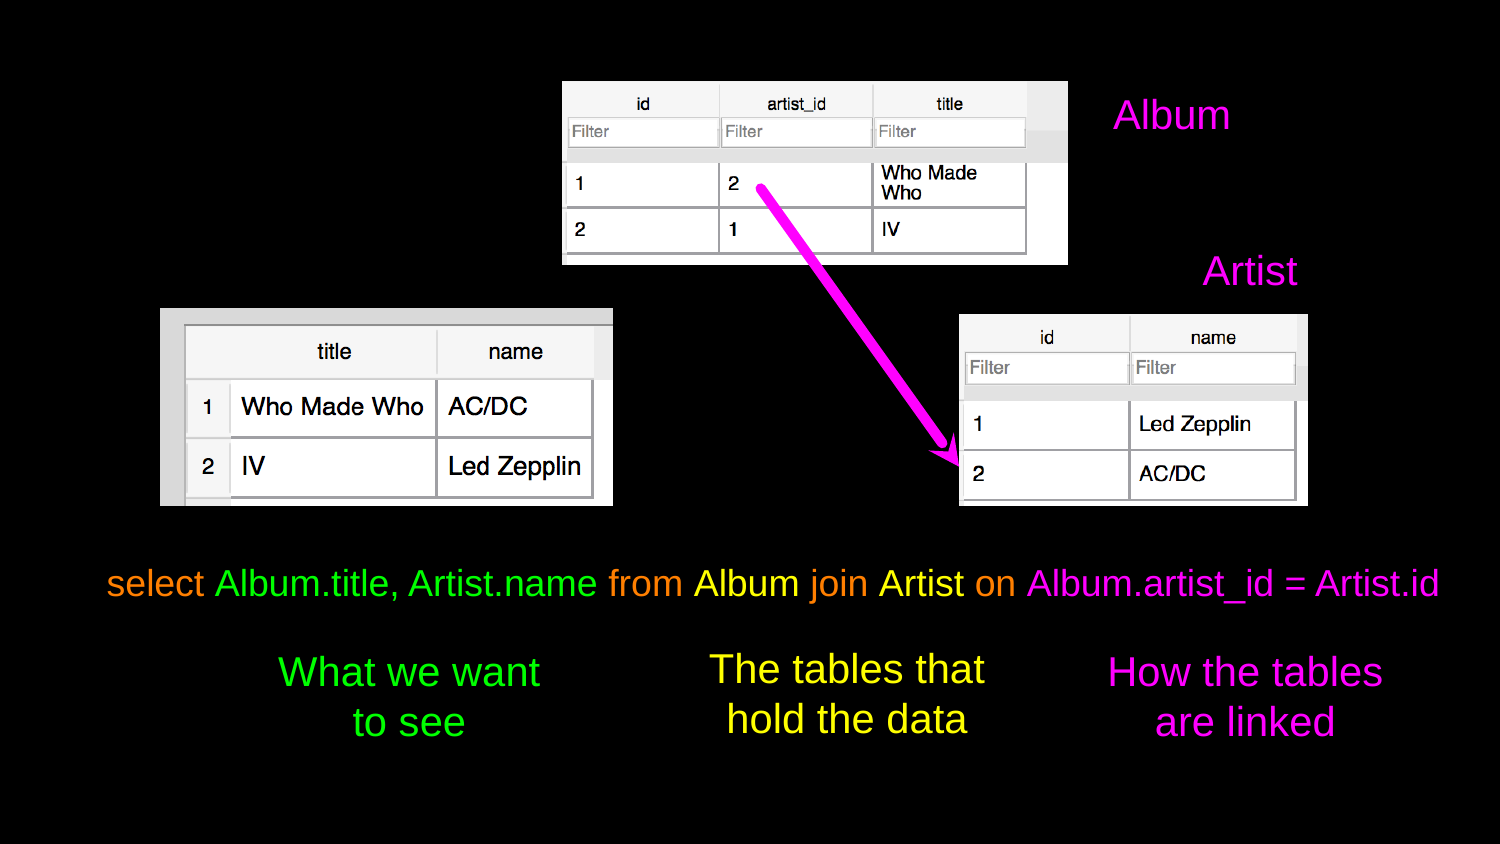

Album
Artist
select Album.title, Artist.name from Album join Artist on Album.artist_id = Artist.id
The tables that hold the data
What we want to see
How the tables are linked